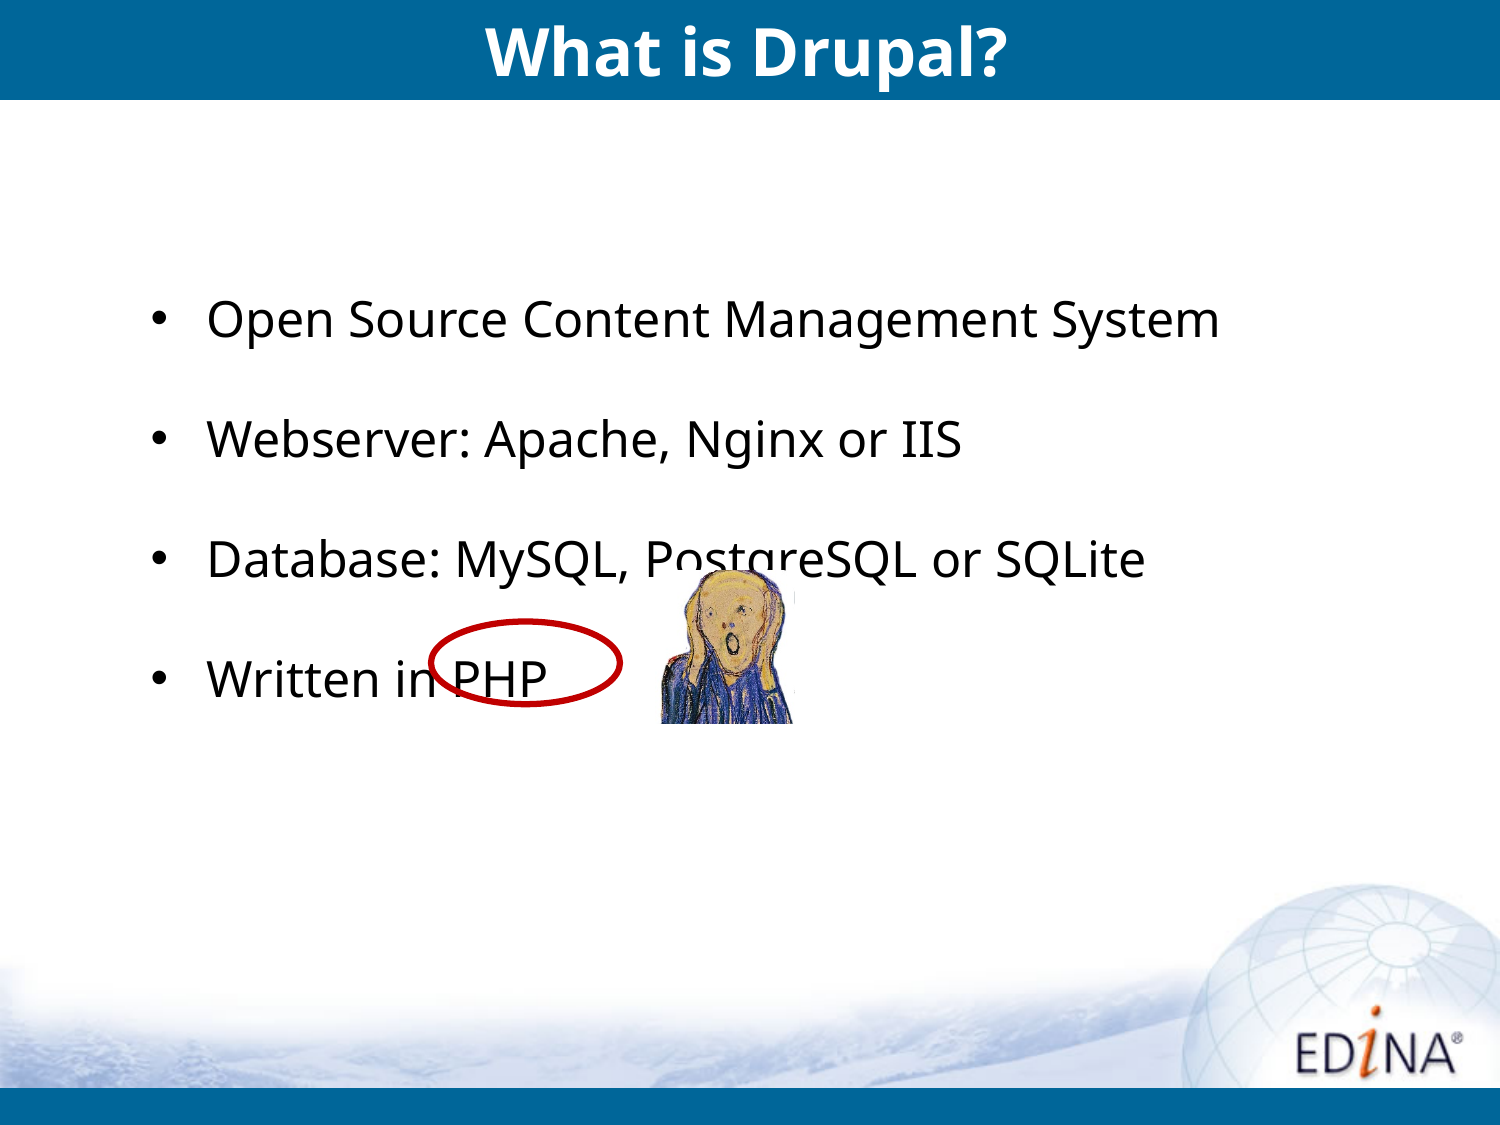

# What is Drupal?
Open Source Content Management System
Webserver: Apache, Nginx or IIS
Database: MySQL, PostgreSQL or SQLite
Written in PHP